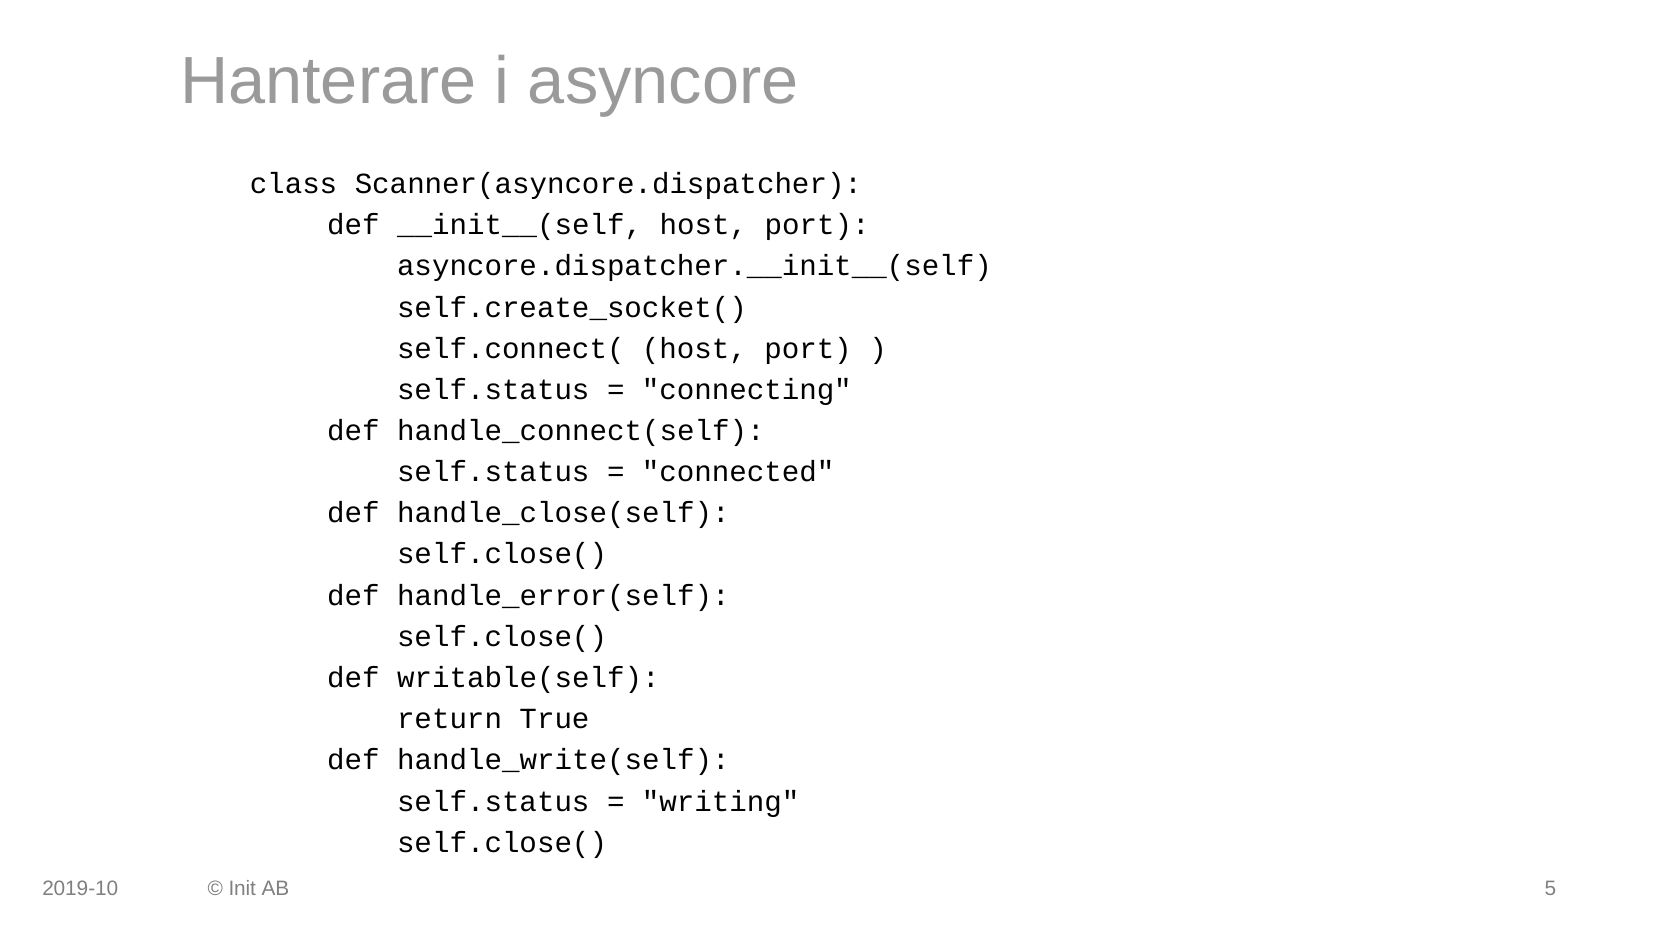

Hanterare i asyncore
 class Scanner(asyncore.dispatcher):
 def __init__(self, host, port):
 asyncore.dispatcher.__init__(self)
 self.create_socket()
 self.connect( (host, port) )
 self.status = "connecting"
 def handle_connect(self):
 self.status = "connected"
 def handle_close(self):
 self.close()
 def handle_error(self):
 self.close()
 def writable(self):
 return True
 def handle_write(self):
 self.status = "writing"
 self.close()
2019-10
© Init AB